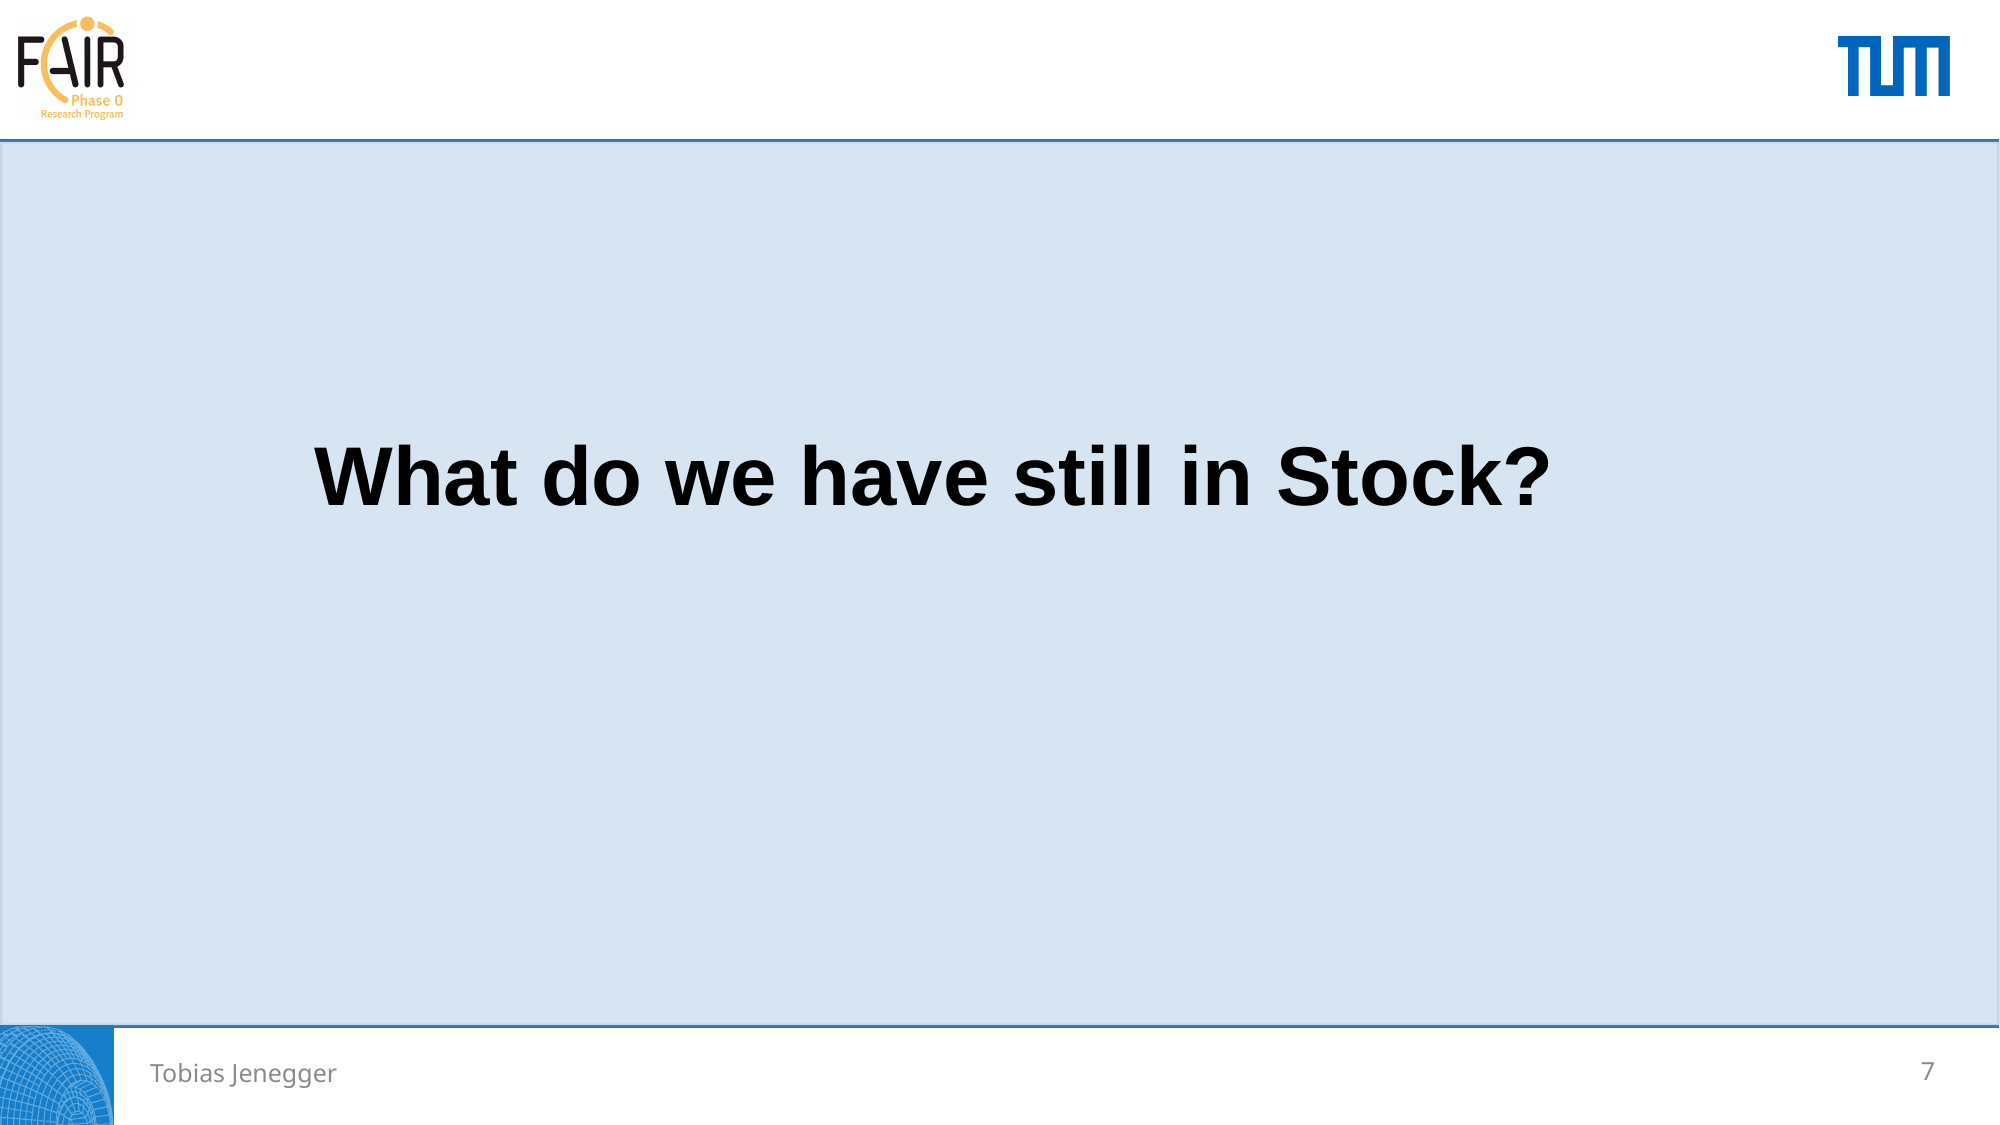

What do we have still in Stock?
7